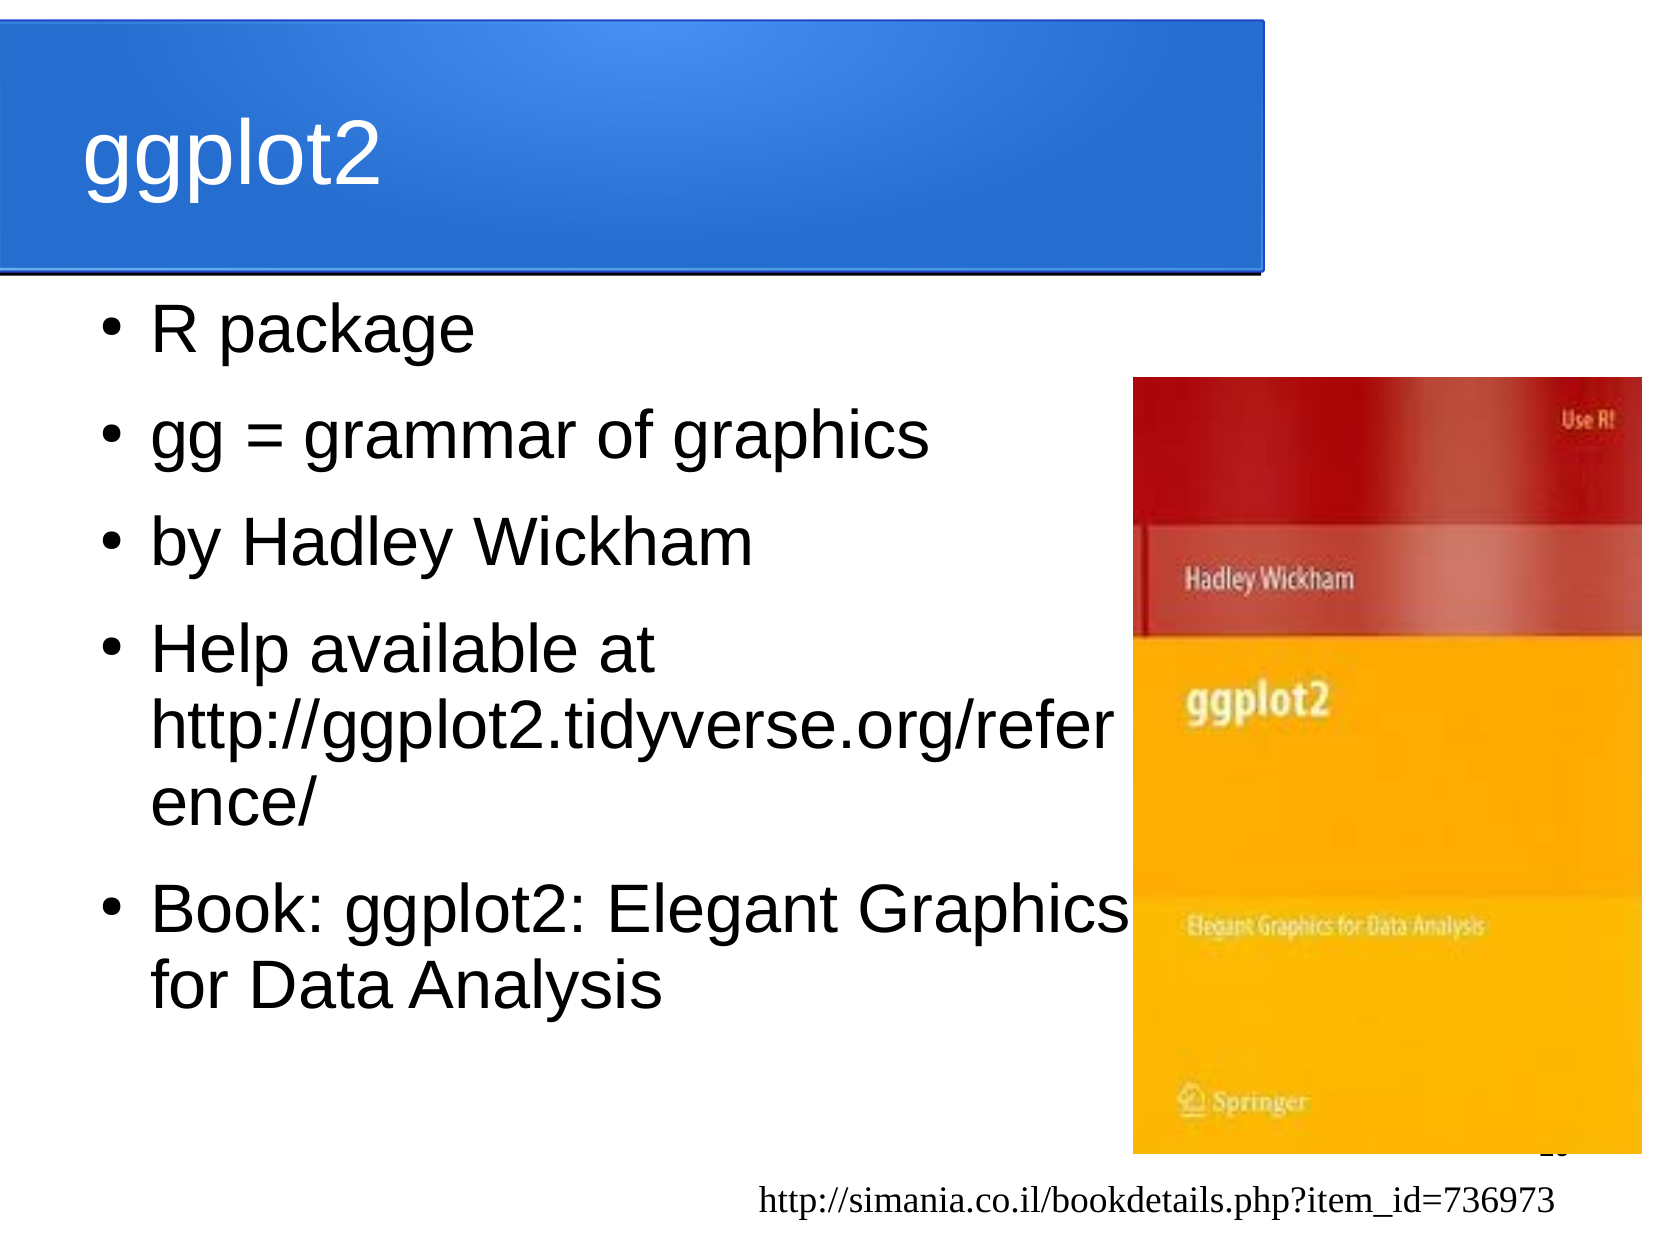

# ggplot2
R package
gg = grammar of graphics
by Hadley Wickham
Help available at http://ggplot2.tidyverse.org/reference/
Book: ggplot2: Elegant Graphics for Data Analysis
19
http://simania.co.il/bookdetails.php?item_id=736973